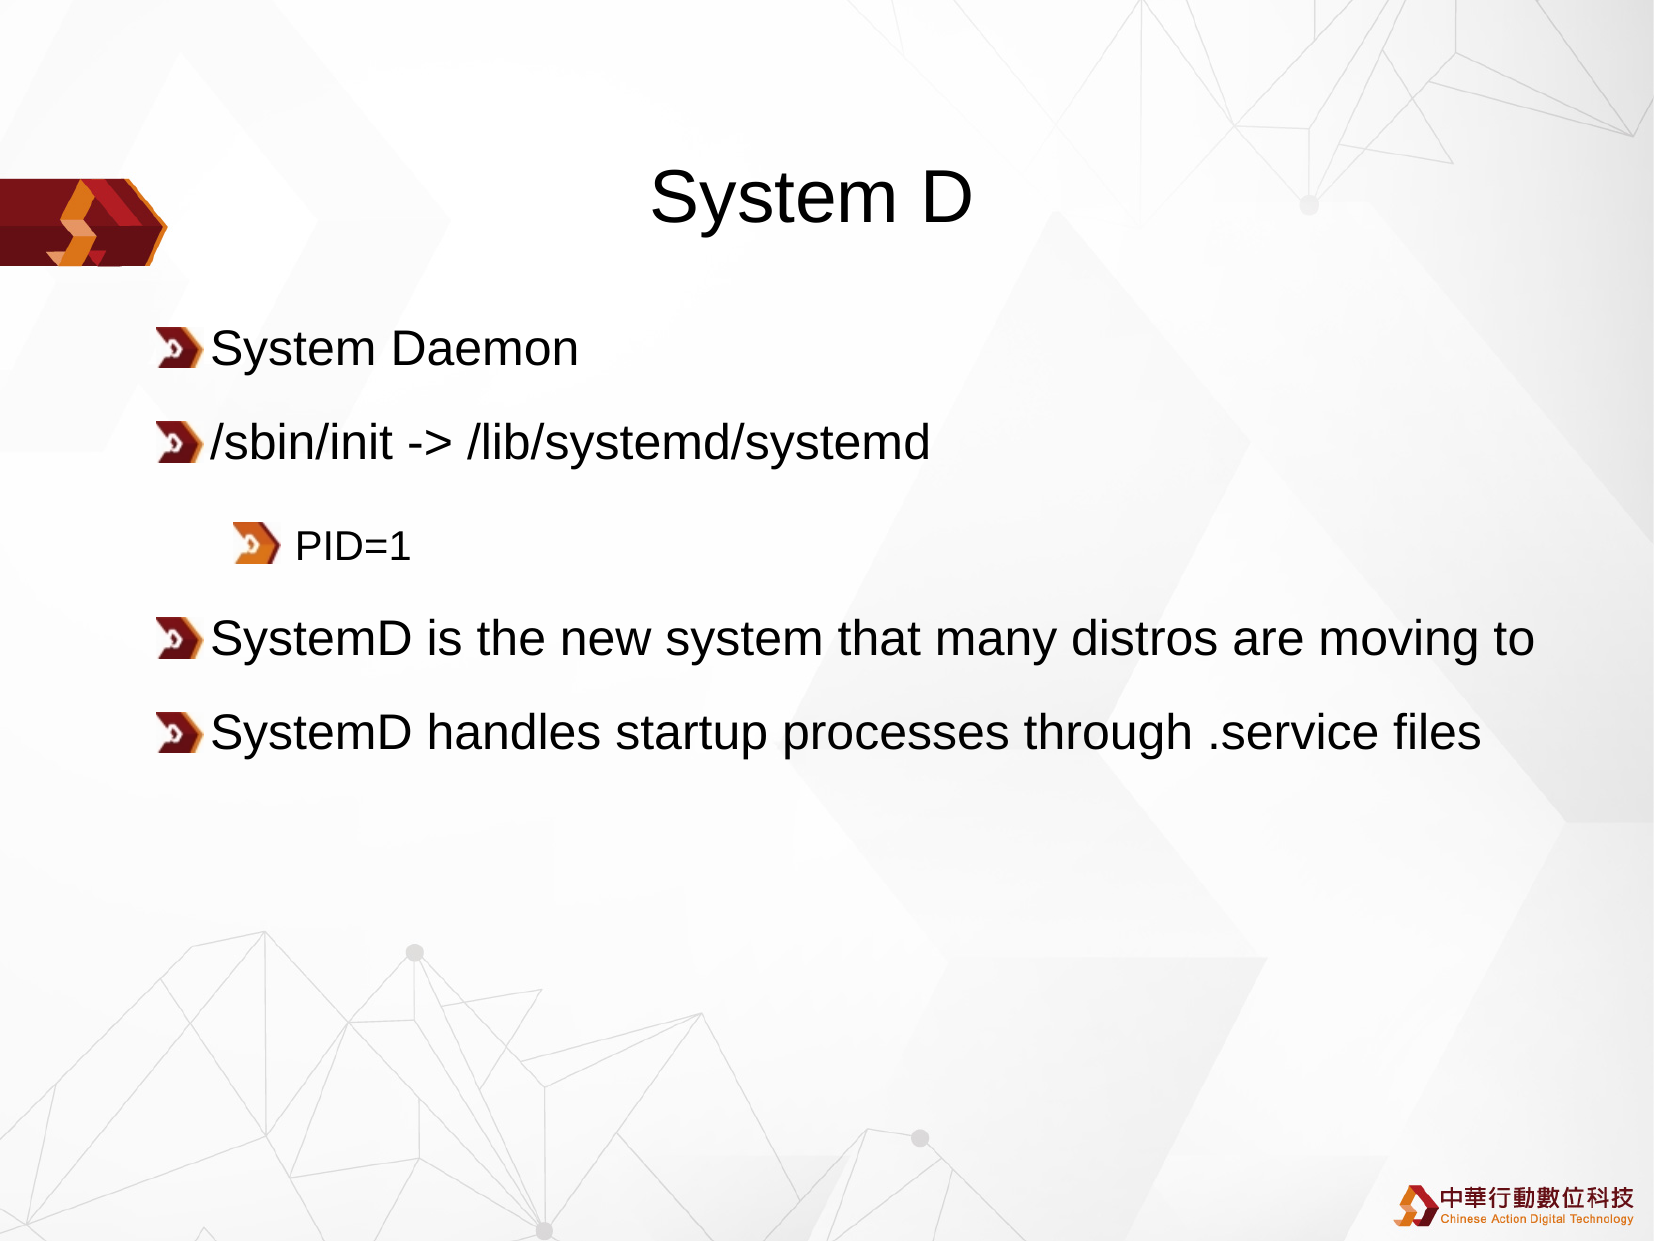

# System D
System Daemon
/sbin/init -> /lib/systemd/systemd
 PID=1
SystemD is the new system that many distros are moving to
SystemD handles startup processes through .service files